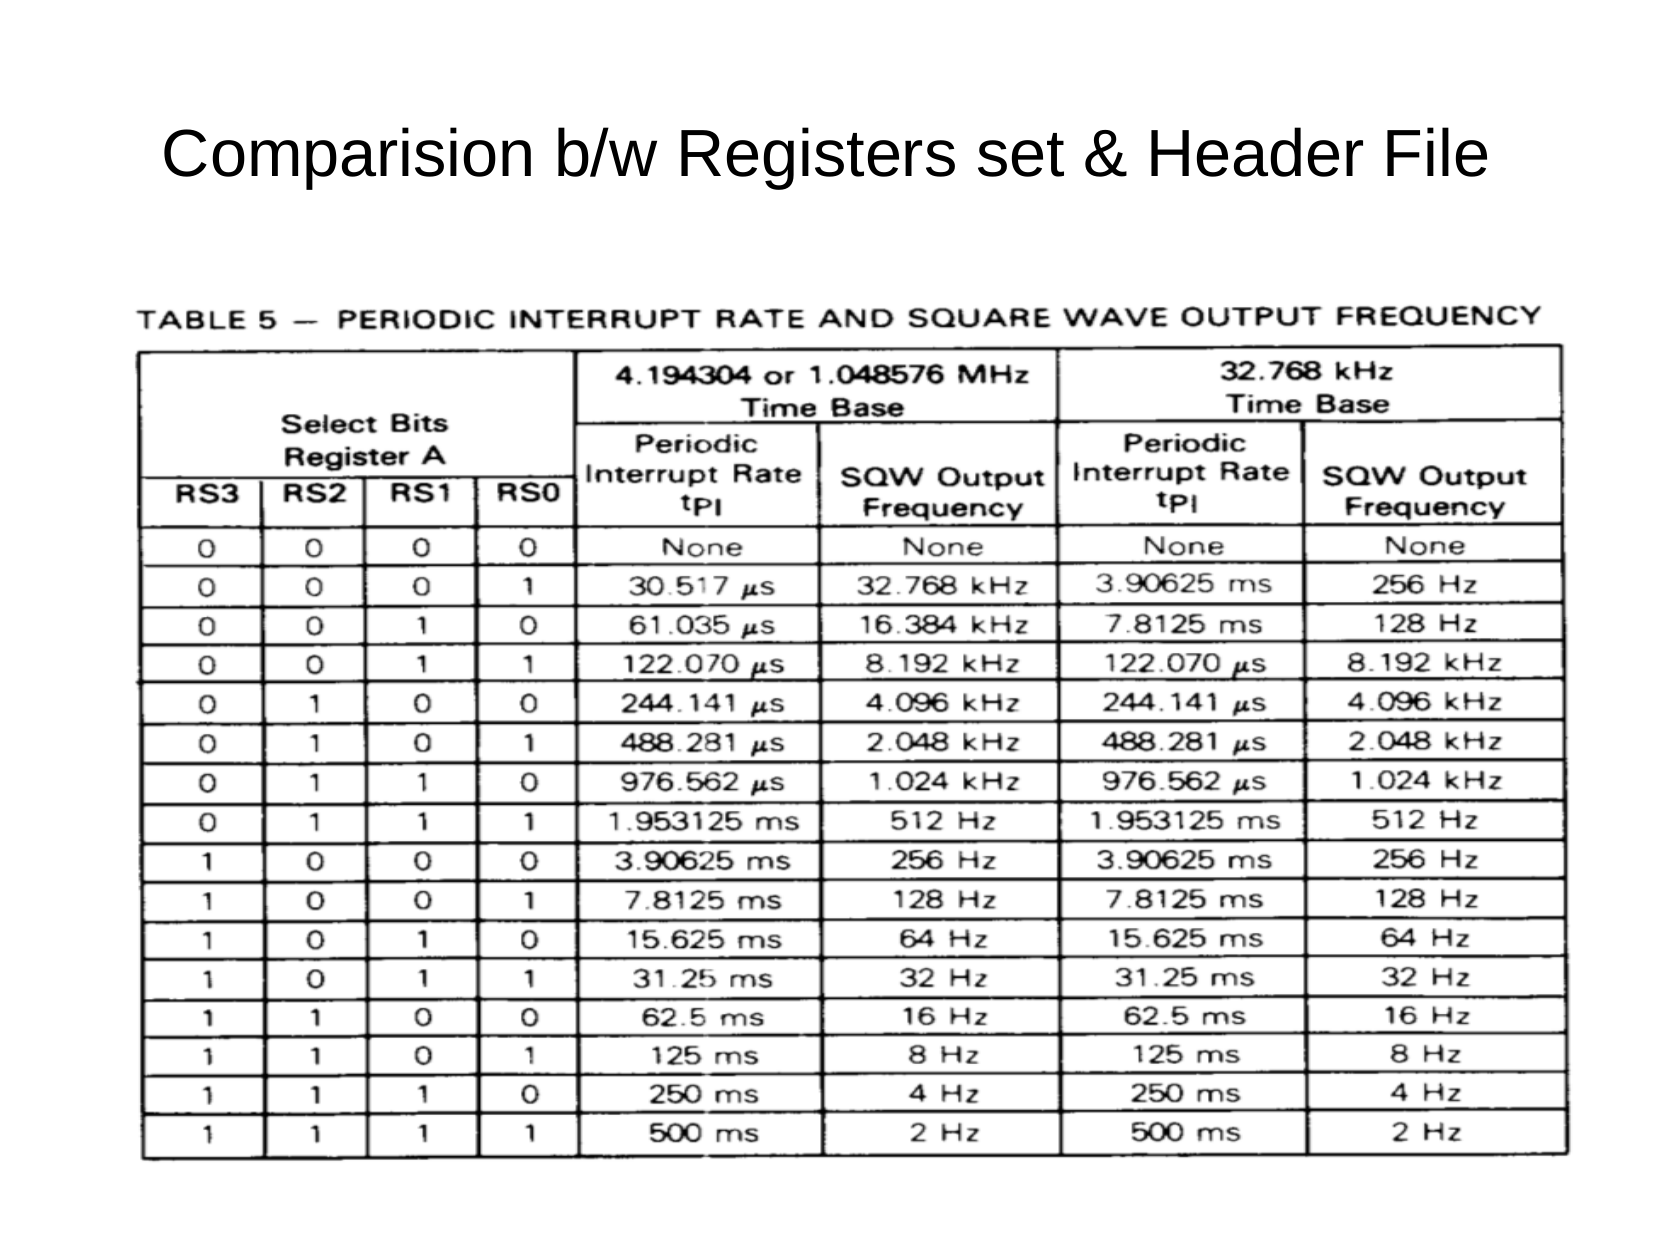

# Comparision b/w Registers set & Header File